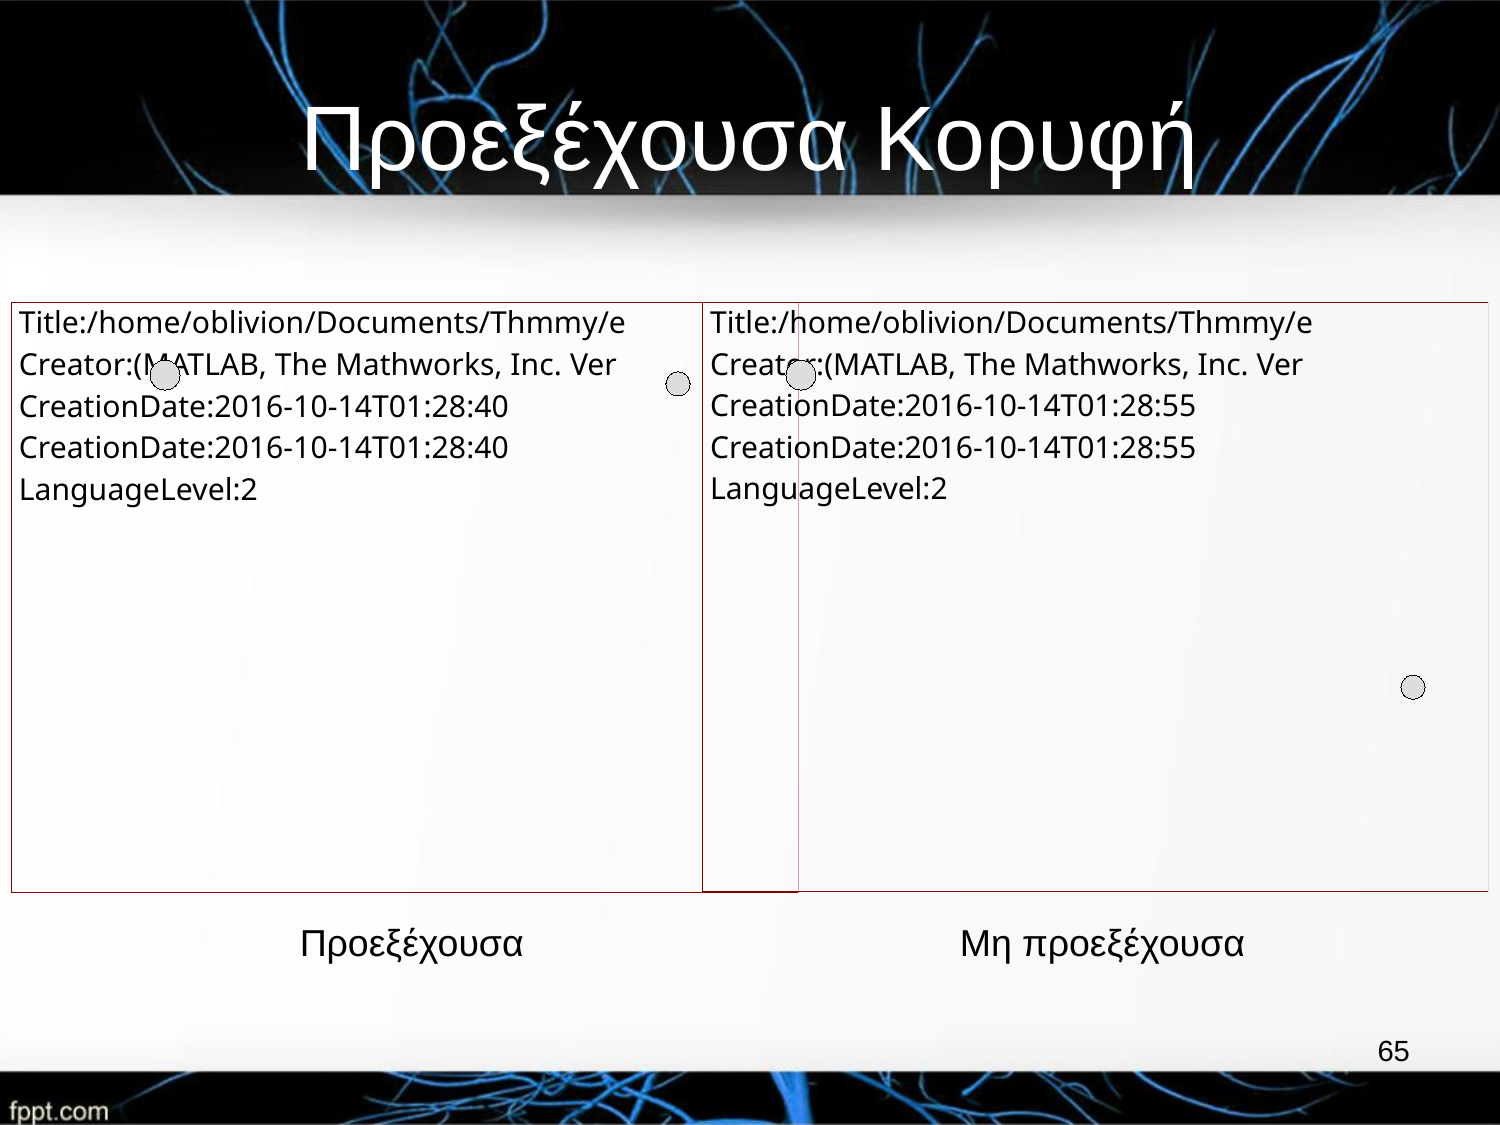

# Προεξέχουσα Κορυφή
Προεξέχουσα
Μη προεξέχουσα
65